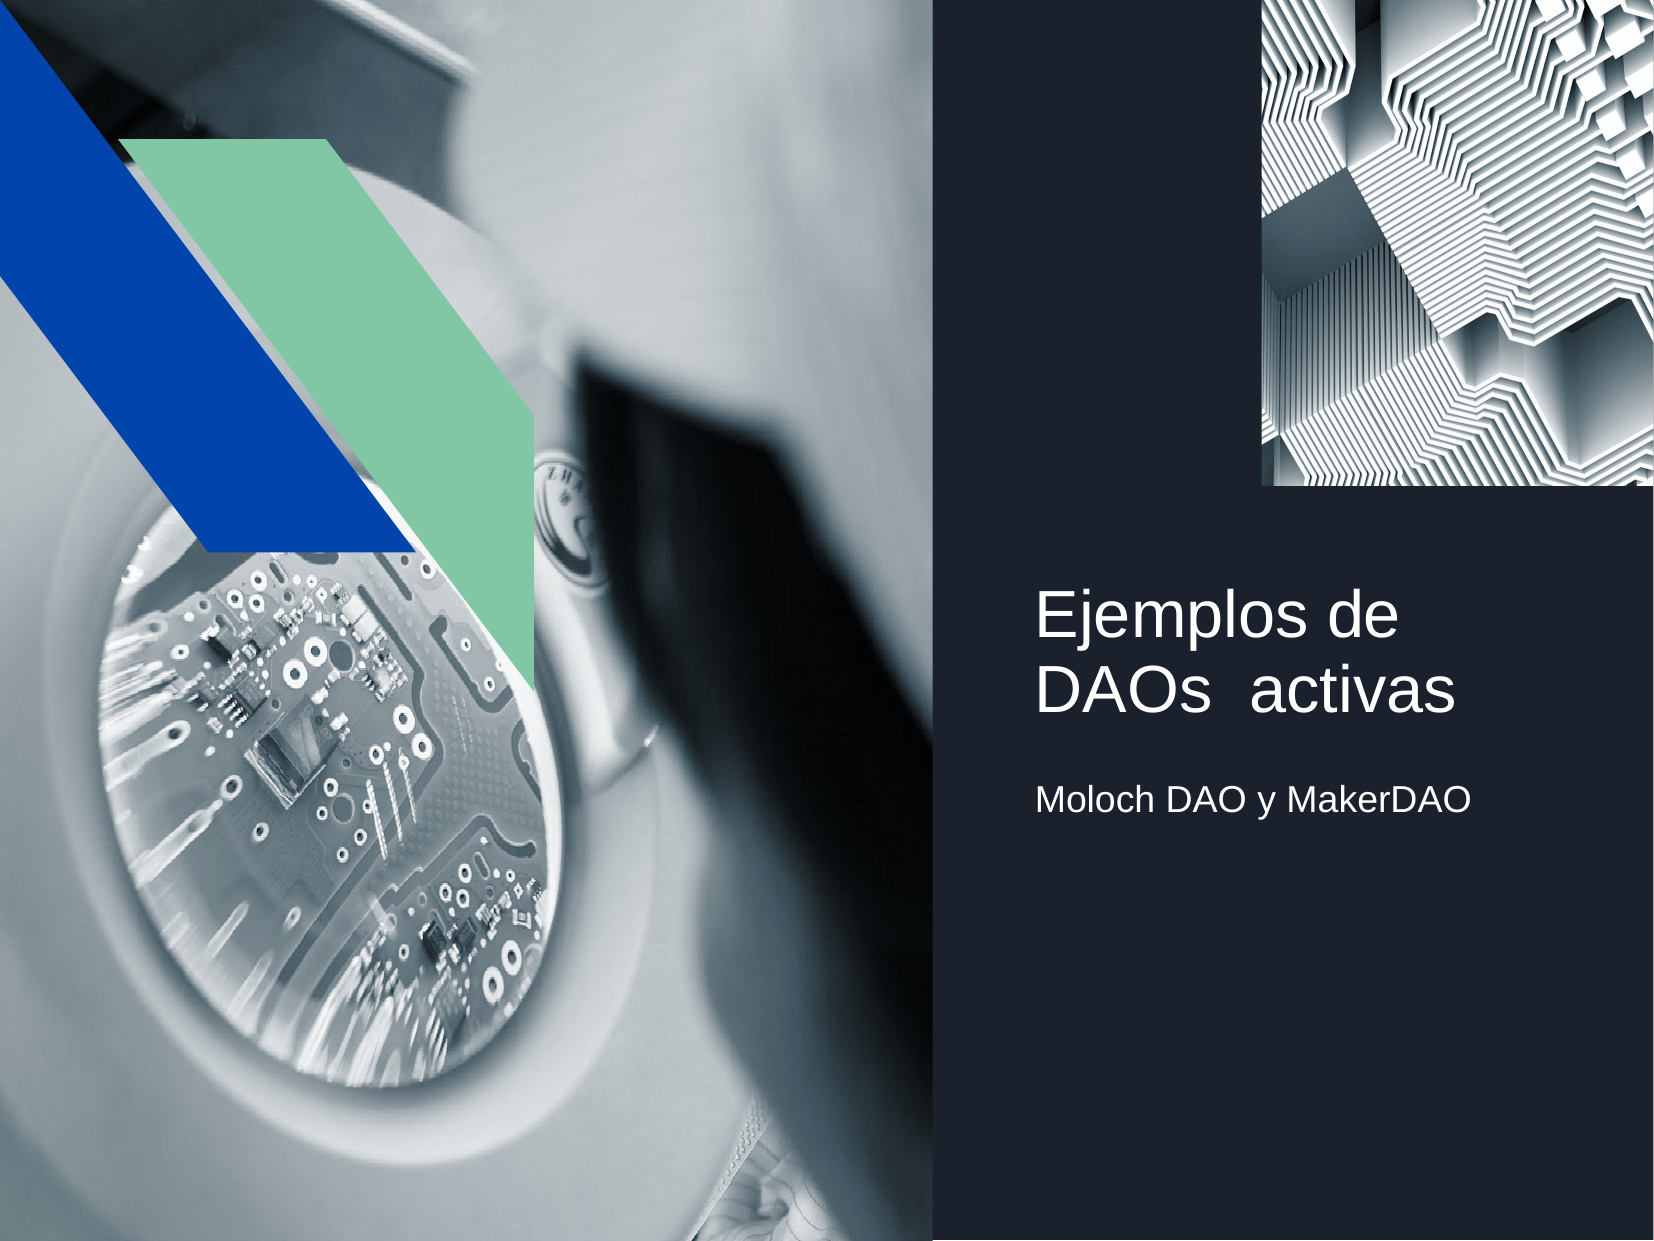

Ejemplos de DAOs activas
Moloch DAO y MakerDAO